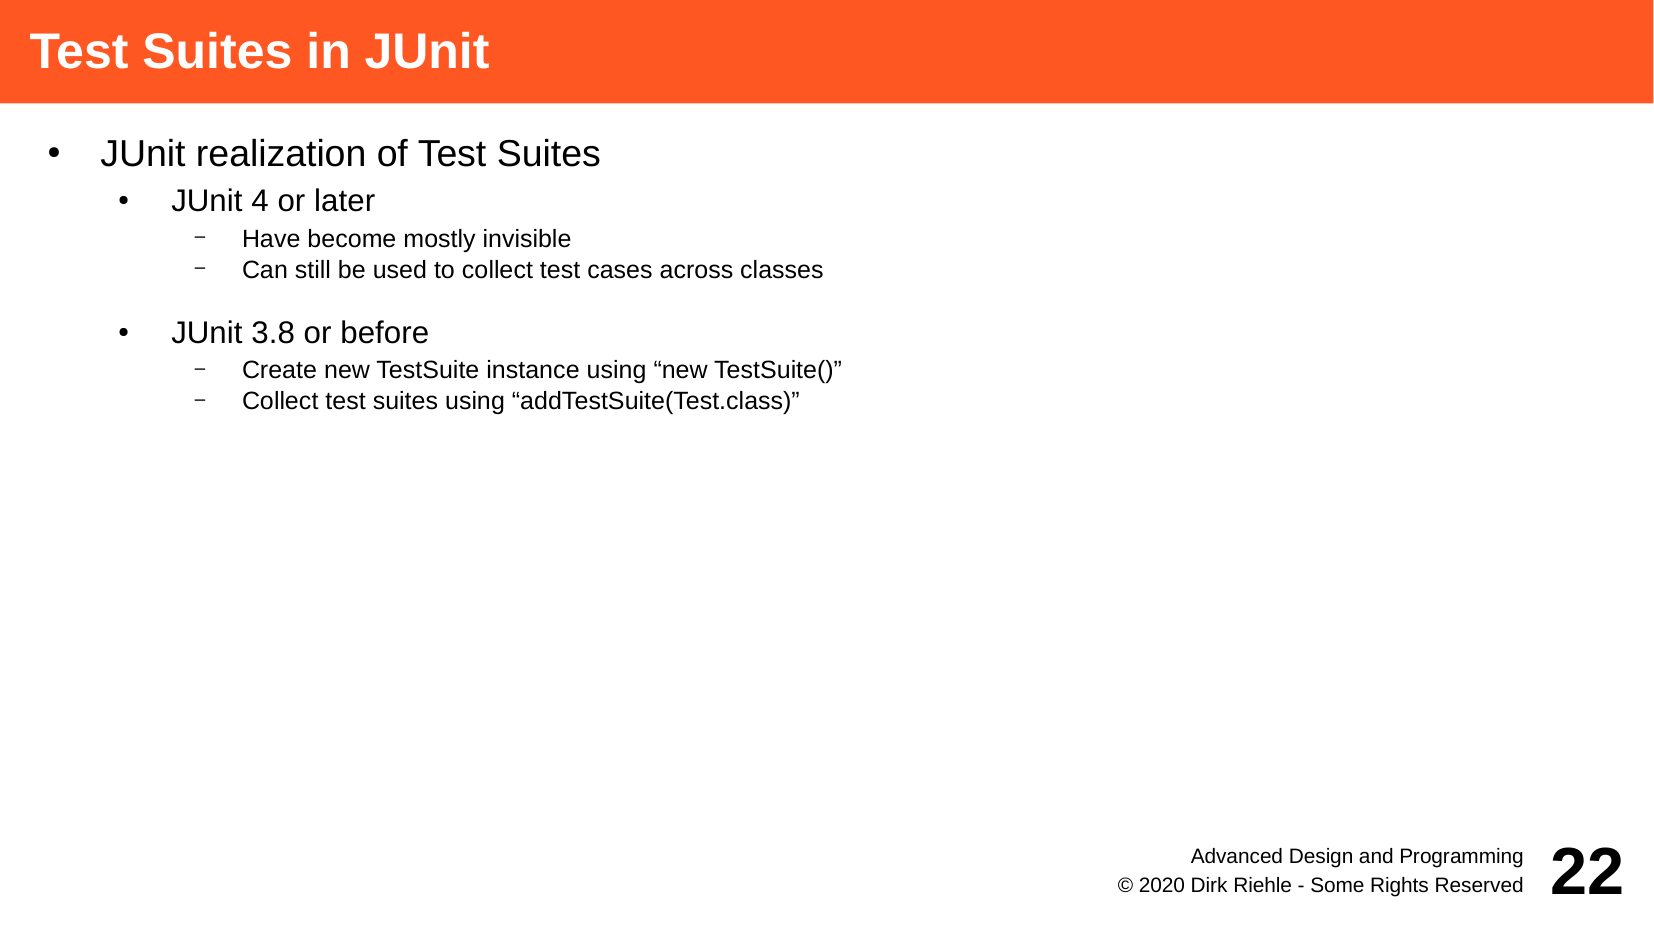

# Test Suites in JUnit
JUnit realization of Test Suites
JUnit 4 or later
Have become mostly invisible
Can still be used to collect test cases across classes
JUnit 3.8 or before
Create new TestSuite instance using “new TestSuite()”
Collect test suites using “addTestSuite(Test.class)”
Advanced Design and Programming
22
© 2020 Dirk Riehle - Some Rights Reserved